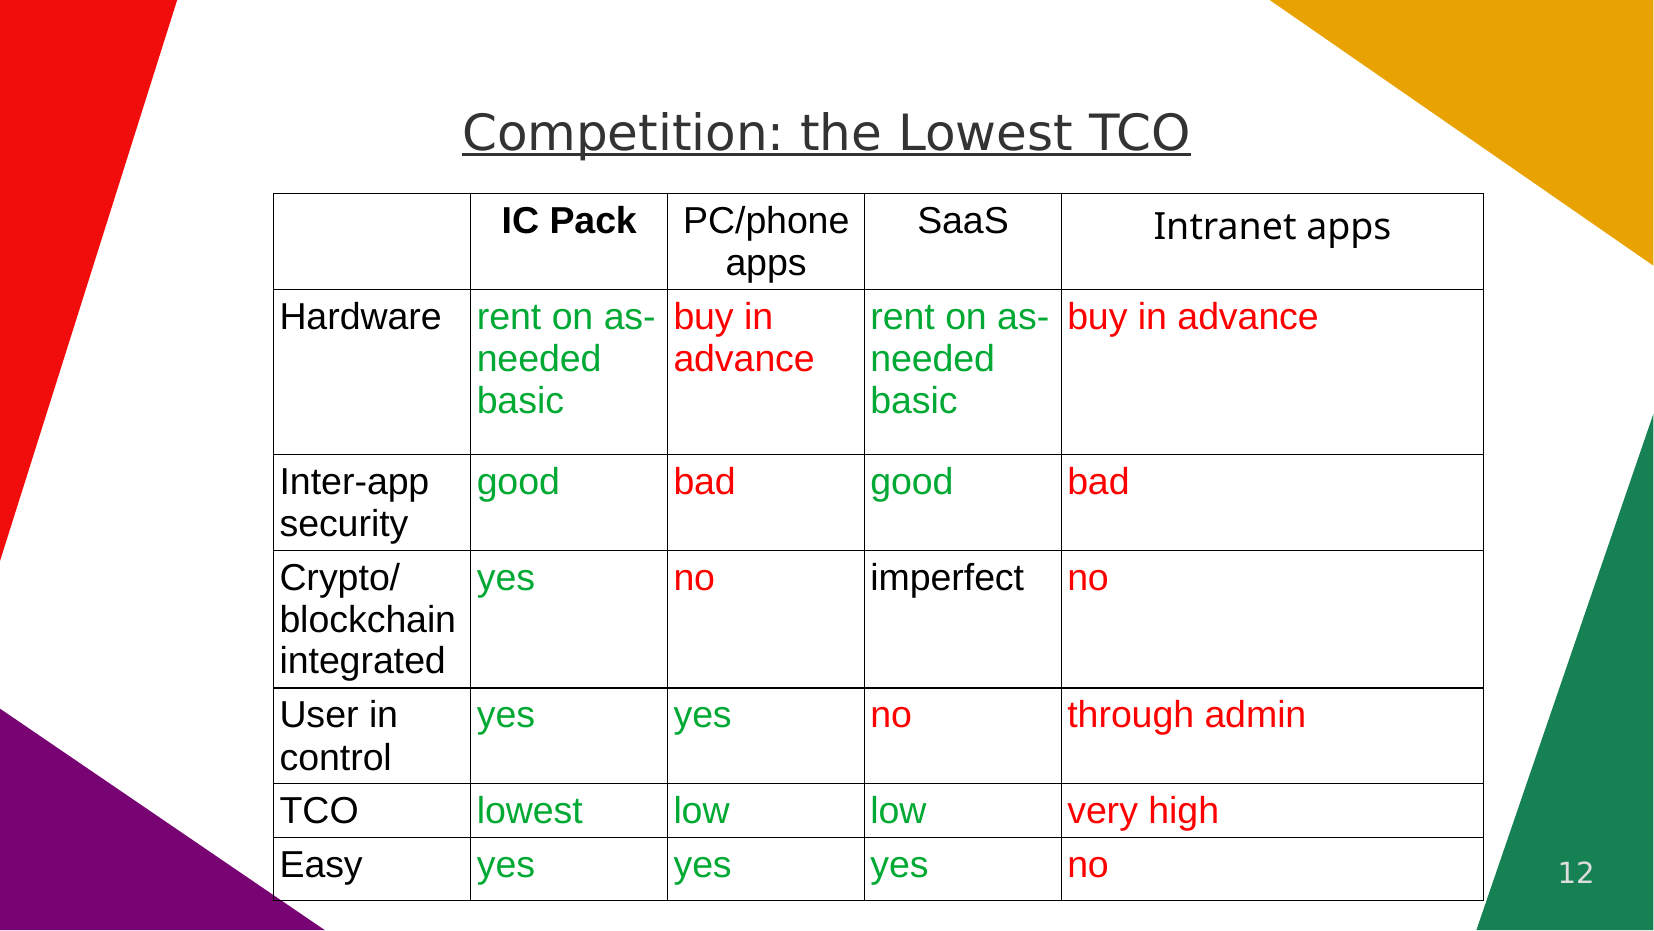

# Competition: the Lowest TCO
| Intranet apps | SaaS | PC/phone apps | IC Pack | |
| --- | --- | --- | --- | --- |
| buy in advance | rent on as-needed basic | buy in advance | rent on as-needed basic | Hardware |
| bad | good | bad | good | Inter-app security |
| no | imperfect | no | yes | Crypto/blockchain integrated |
| through admin | no | yes | yes | User in control |
| very high | low | low | lowest | TCO |
| no | yes | yes | yes | Easy |
12